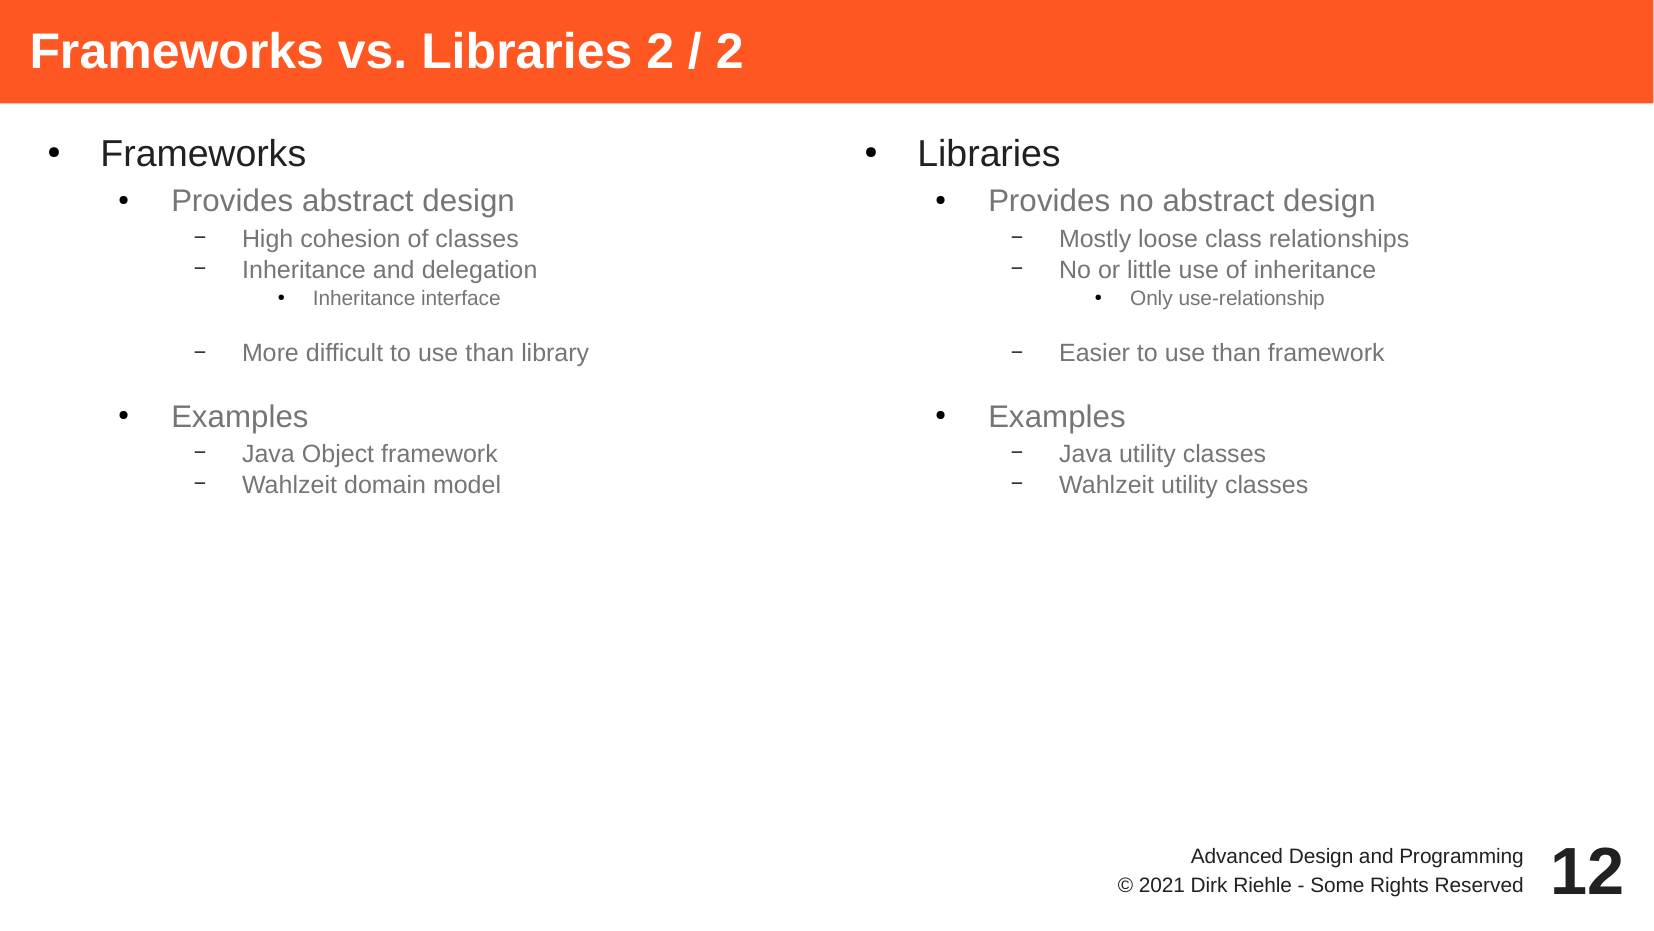

# Frameworks vs. Libraries 2 / 2
Frameworks
Provides abstract design
High cohesion of classes
Inheritance and delegation
Inheritance interface
More difficult to use than library
Examples
Java Object framework
Wahlzeit domain model
Libraries
Provides no abstract design
Mostly loose class relationships
No or little use of inheritance
Only use-relationship
Easier to use than framework
Examples
Java utility classes
Wahlzeit utility classes
Advanced Design and Programming
12
© 2021 Dirk Riehle - Some Rights Reserved